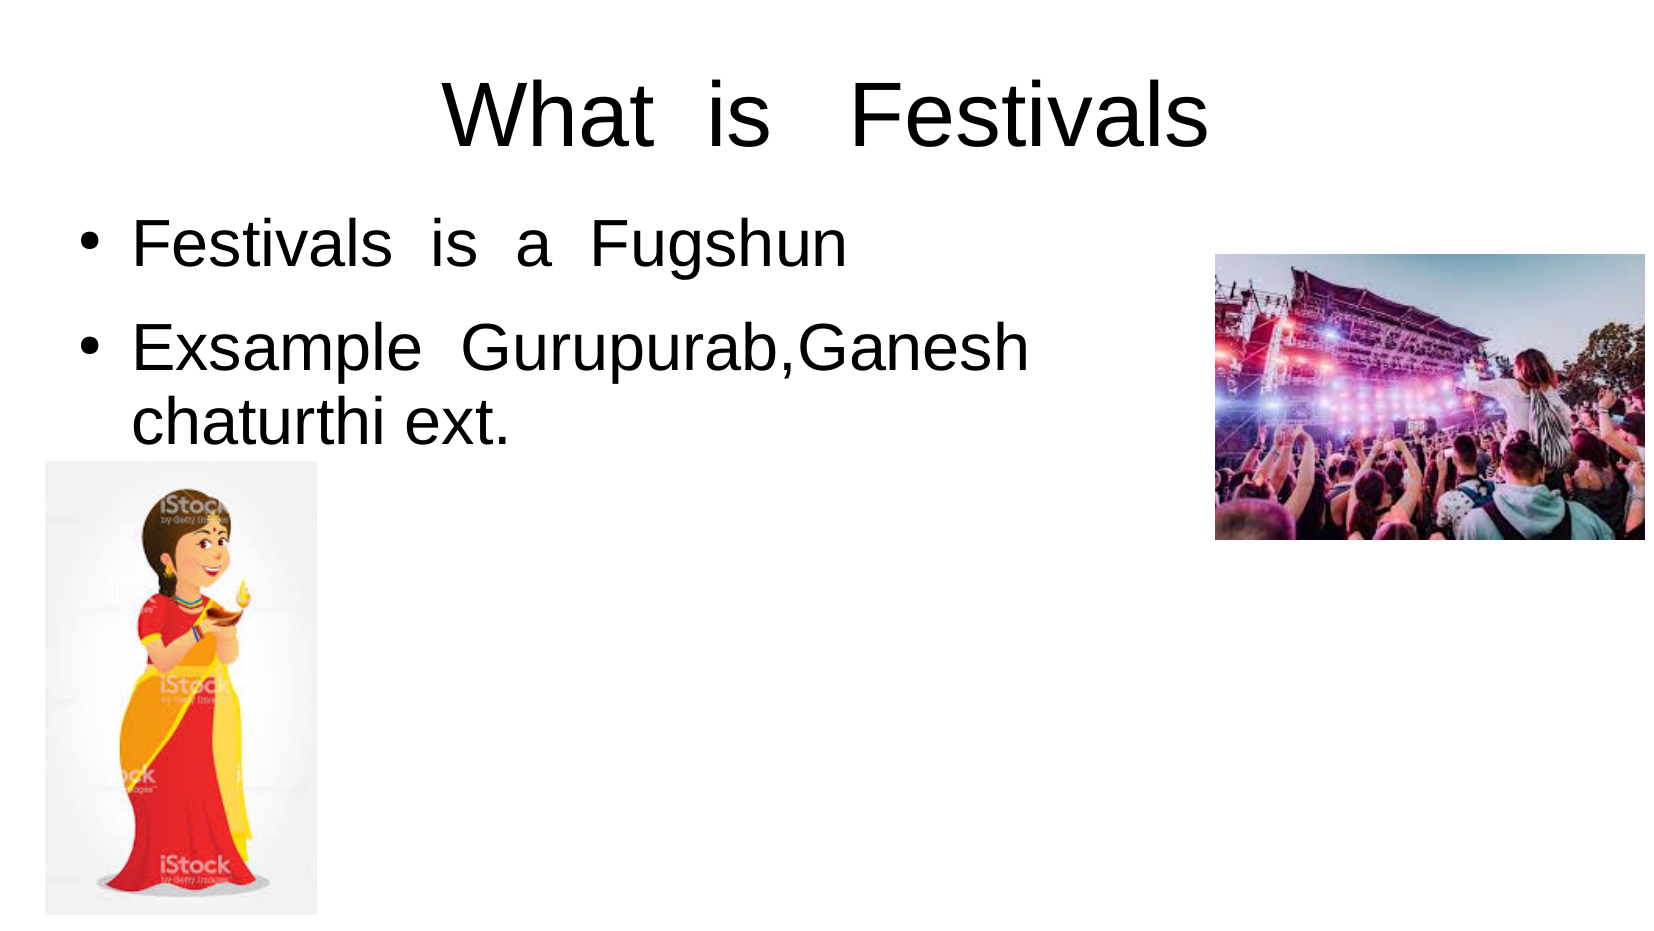

# What is Festivals
Festivals is a Fugshun
Exsample Gurupurab,Ganesh chaturthi ext.